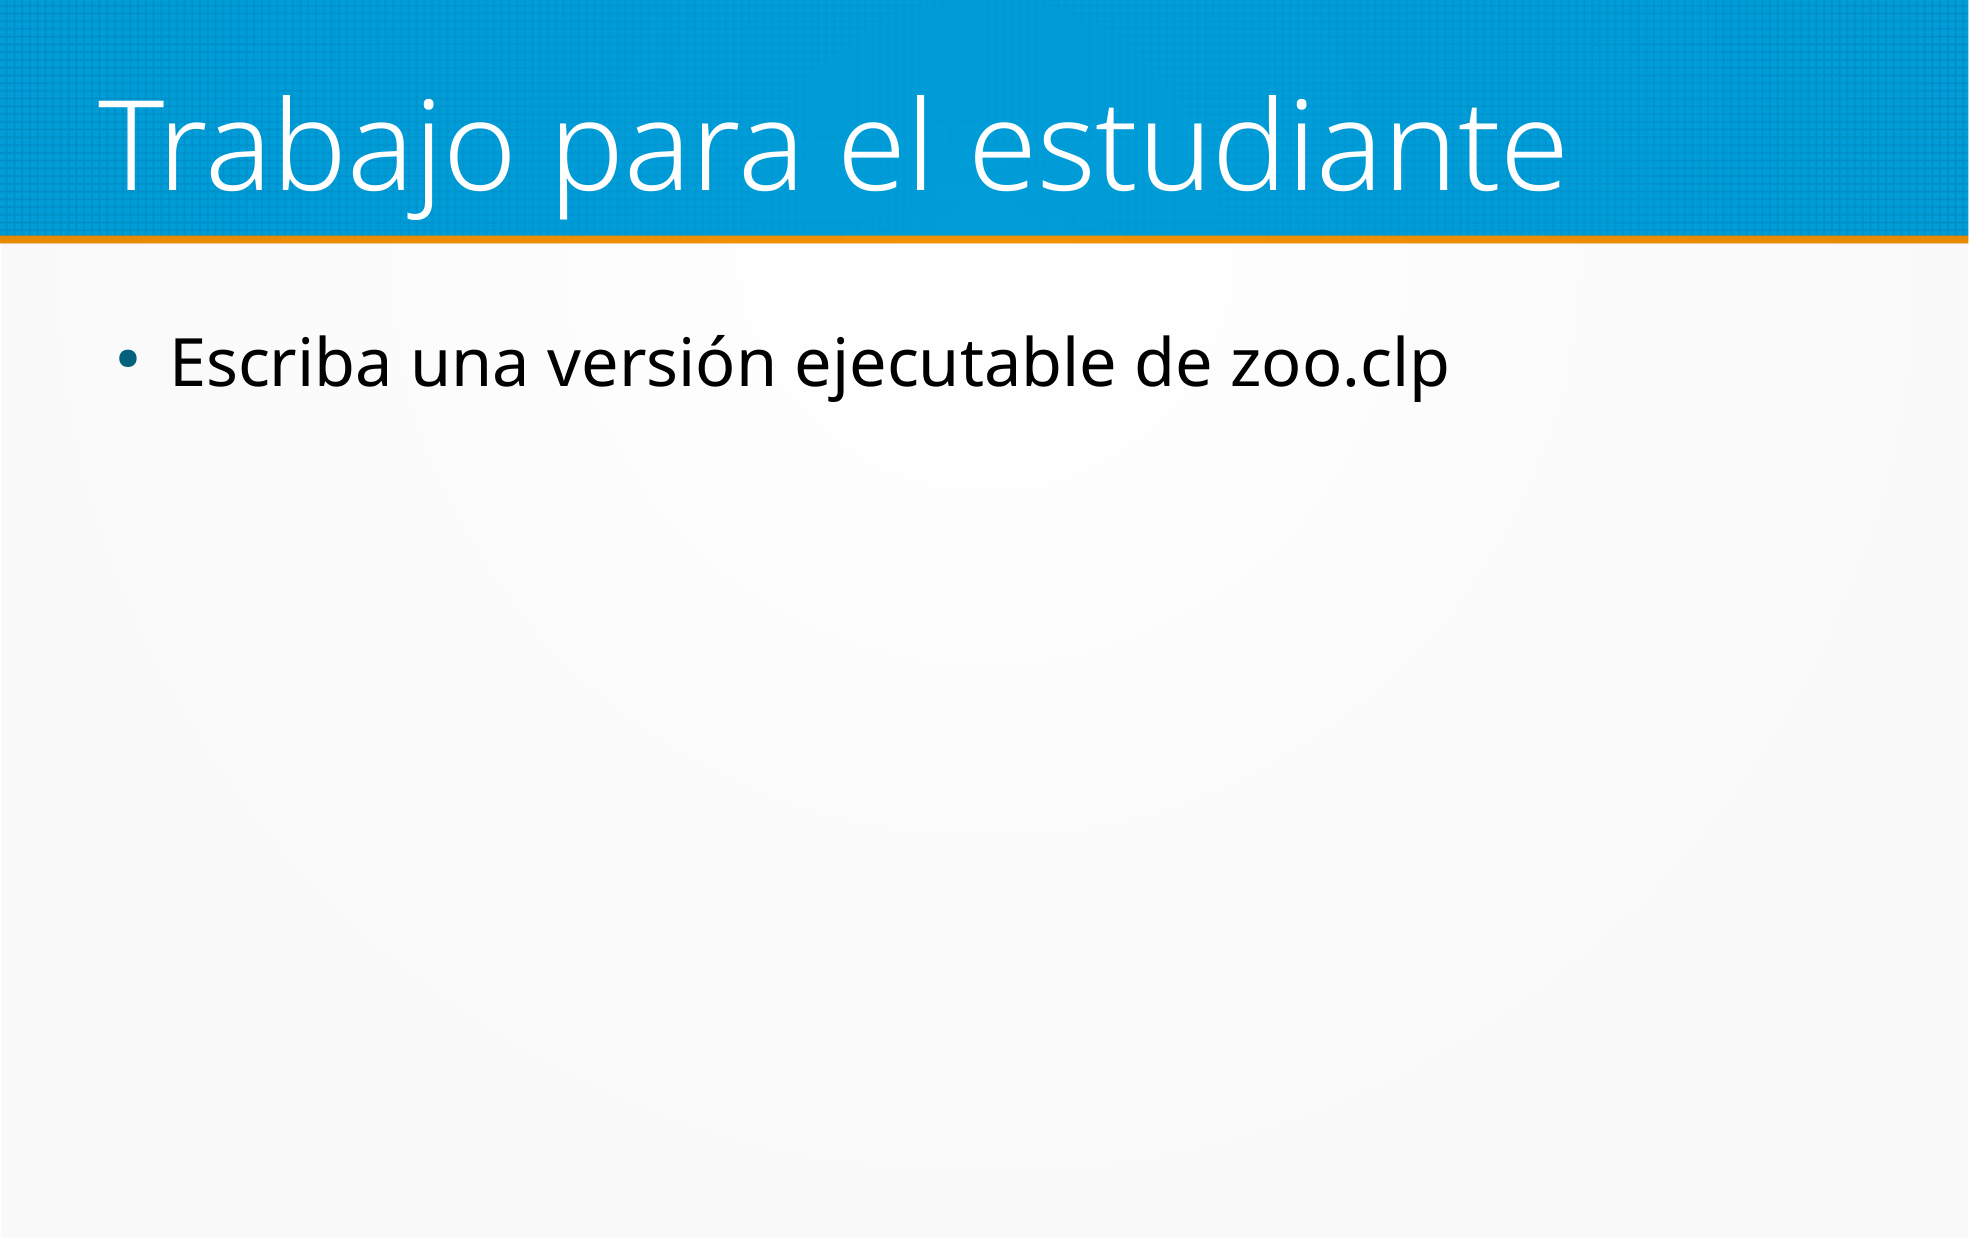

# Trabajo para el estudiante
Escriba una versión ejecutable de zoo.clp